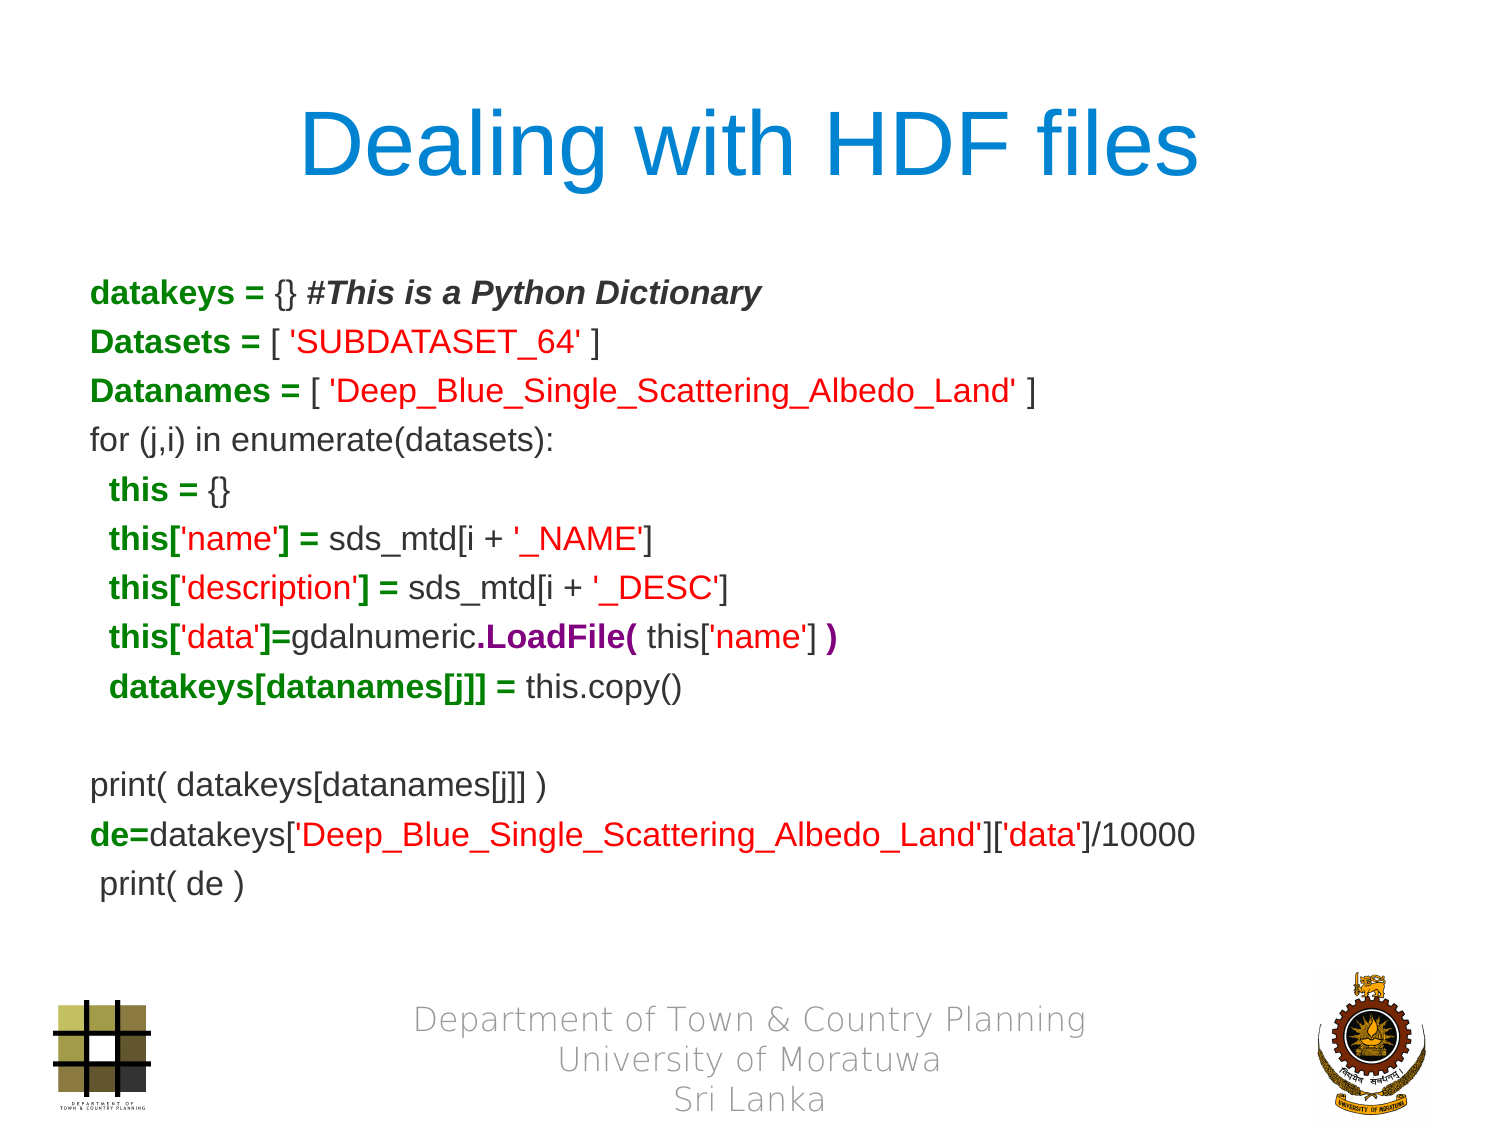

# Dealing with HDF files
datakeys = {} #This is a Python Dictionary
Datasets = [ 'SUBDATASET_64' ]
Datanames = [ 'Deep_Blue_Single_Scattering_Albedo_Land' ]
for (j,i) in enumerate(datasets):
 this = {}
 this['name'] = sds_mtd[i + '_NAME']
 this['description'] = sds_mtd[i + '_DESC']
 this['data']=gdalnumeric.LoadFile( this['name'] )
 datakeys[datanames[j]] = this.copy()
print( datakeys[datanames[j]] )
de=datakeys['Deep_Blue_Single_Scattering_Albedo_Land']['data']/10000
 print( de )